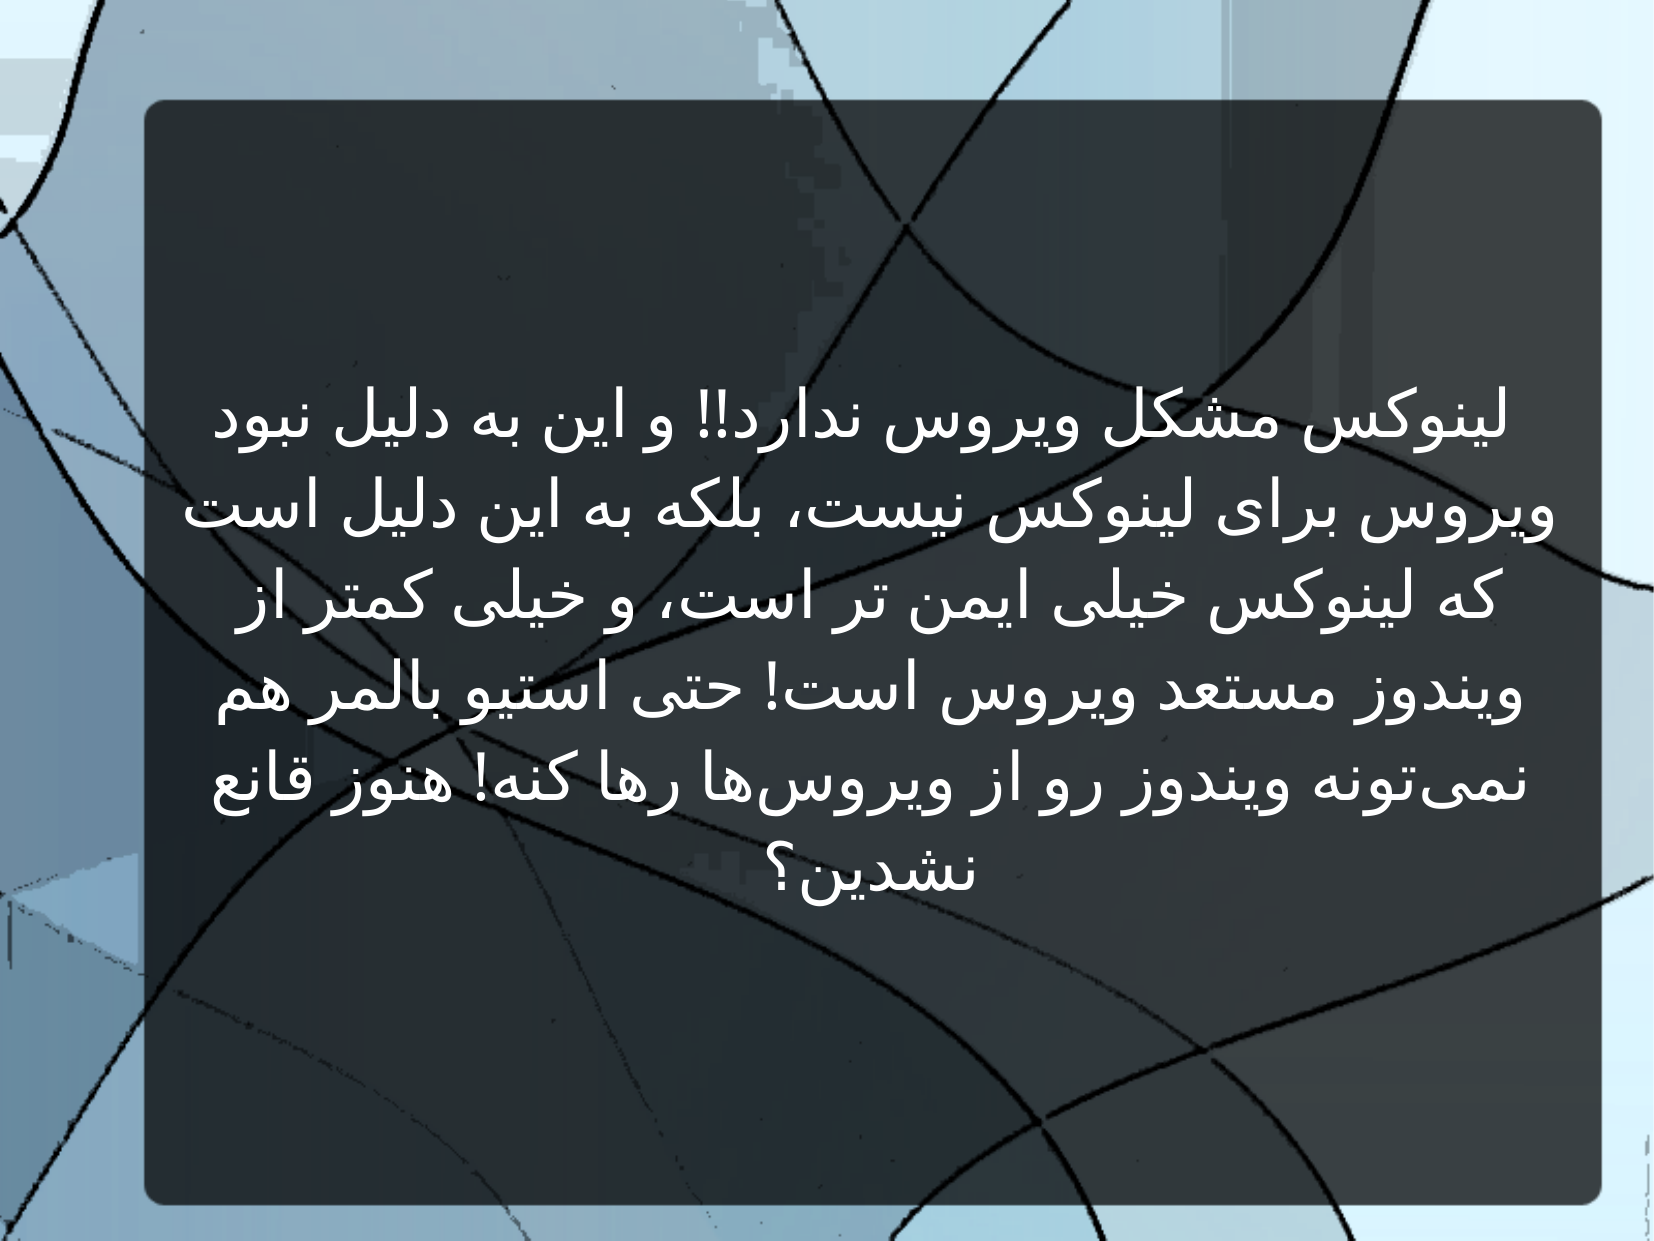

# لینوکس مشکل ویروس ندارد!! و این به دلیل نبود ویروس برای لینوکس نیست، بلکه به این دلیل است که لینوکس خیلی ایمن تر است، و خیلی کمتر از ویندوز مستعد ویروس است! حتی استیو بالمر هم نمی‌تونه ویندوز رو از ویروس‌ها رها کنه! هنوز قانع نشدین؟